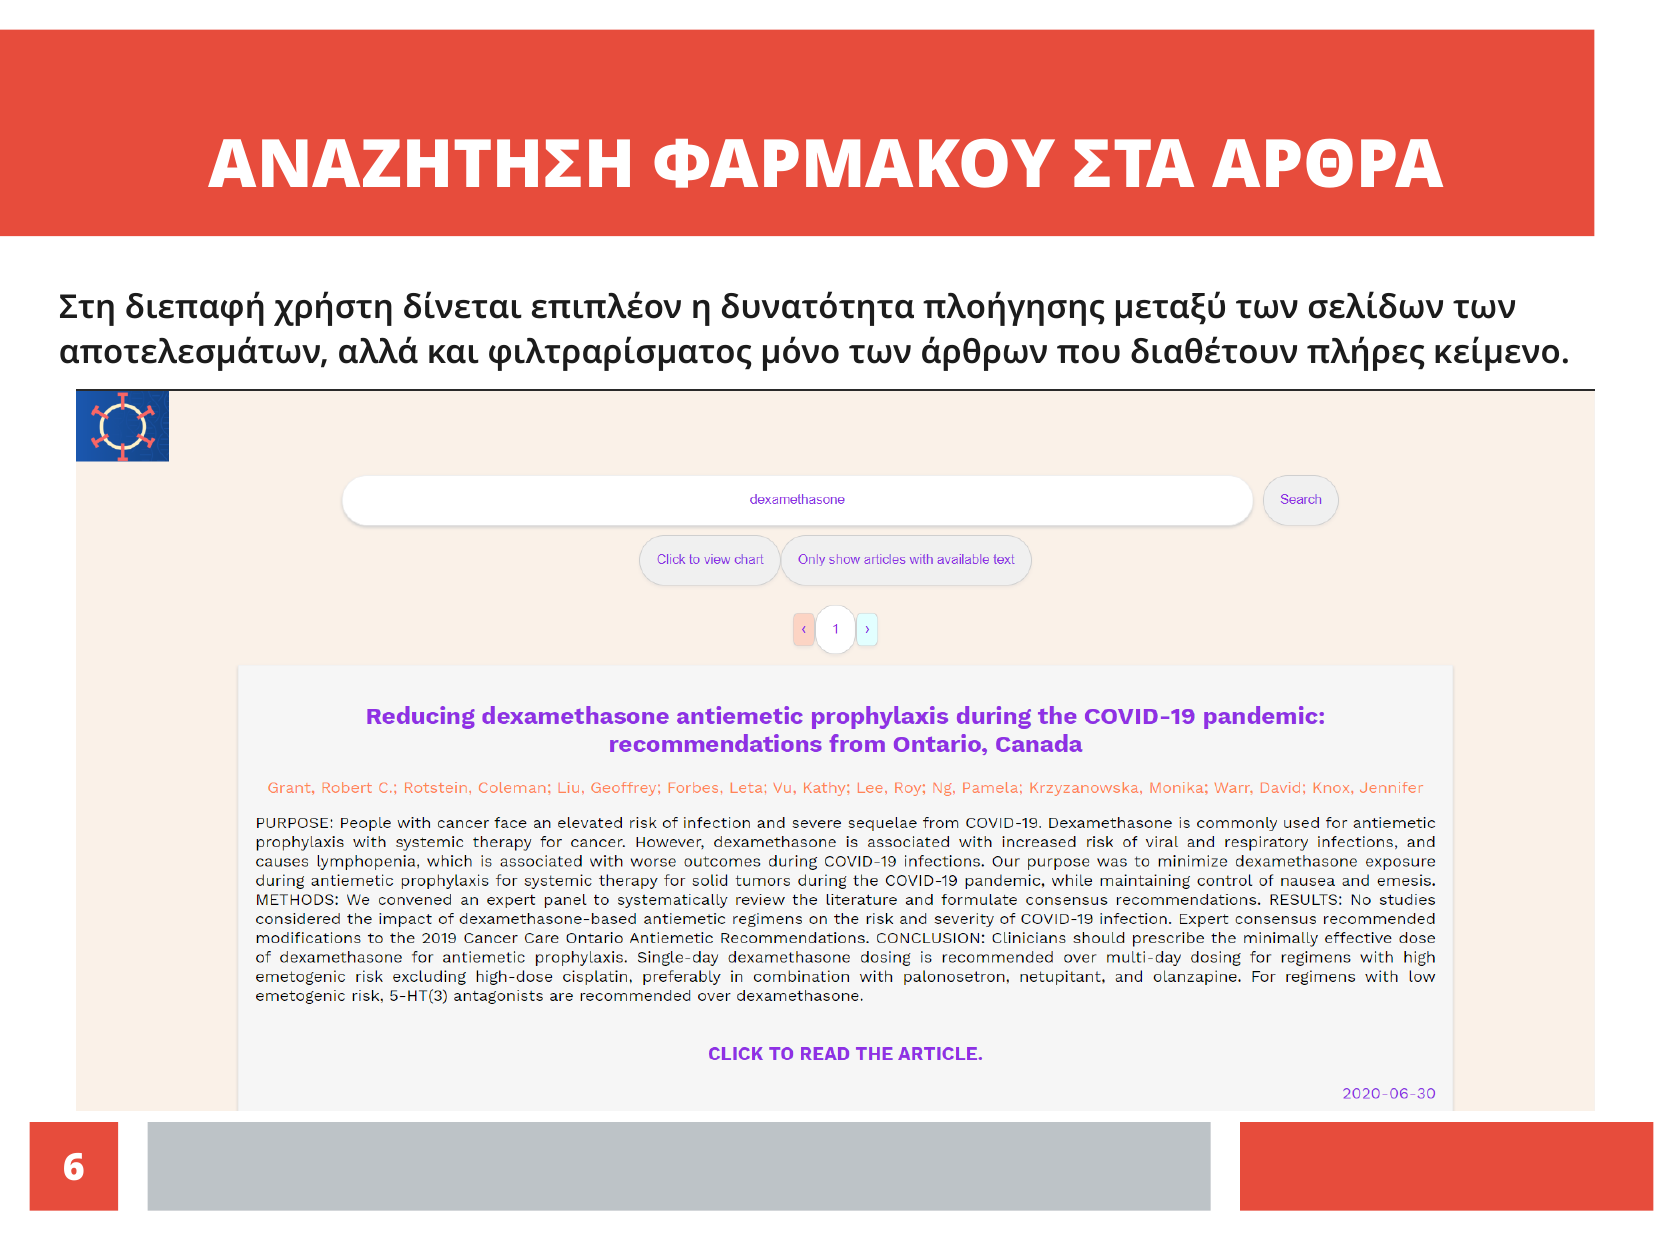

# ΑΝΑΖΗΤΗΣΗ ΦΑΡΜΑΚΟΥ ΣΤΑ ΑΡΘΡΑ
Στη διεπαφή χρήστη δίνεται επιπλέον η δυνατότητα πλοήγησης μεταξύ των σελίδων των αποτελεσμάτων, αλλά και φιλτραρίσματος μόνο των άρθρων που διαθέτουν πλήρες κείμενο.
6